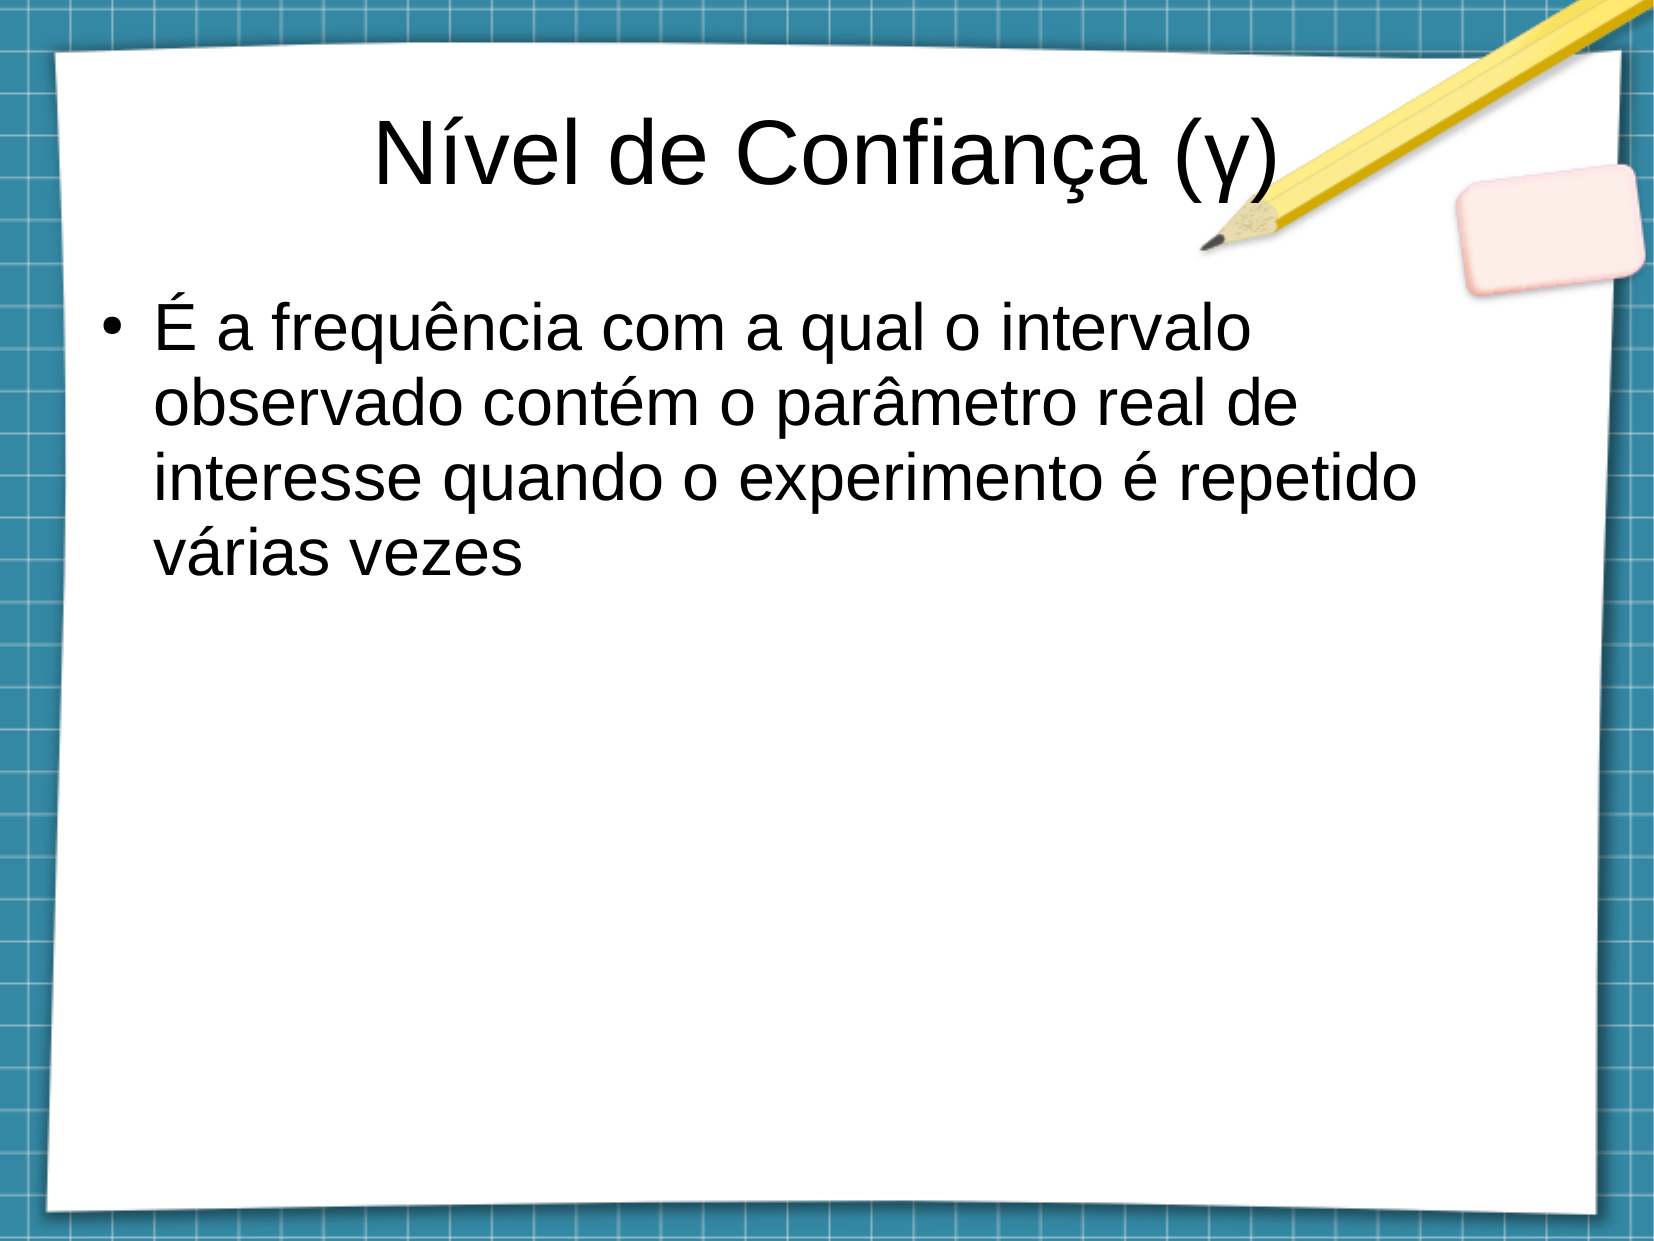

# Nível de Confiança (γ)
É a frequência com a qual o intervalo observado contém o parâmetro real de interesse quando o experimento é repetido várias vezes